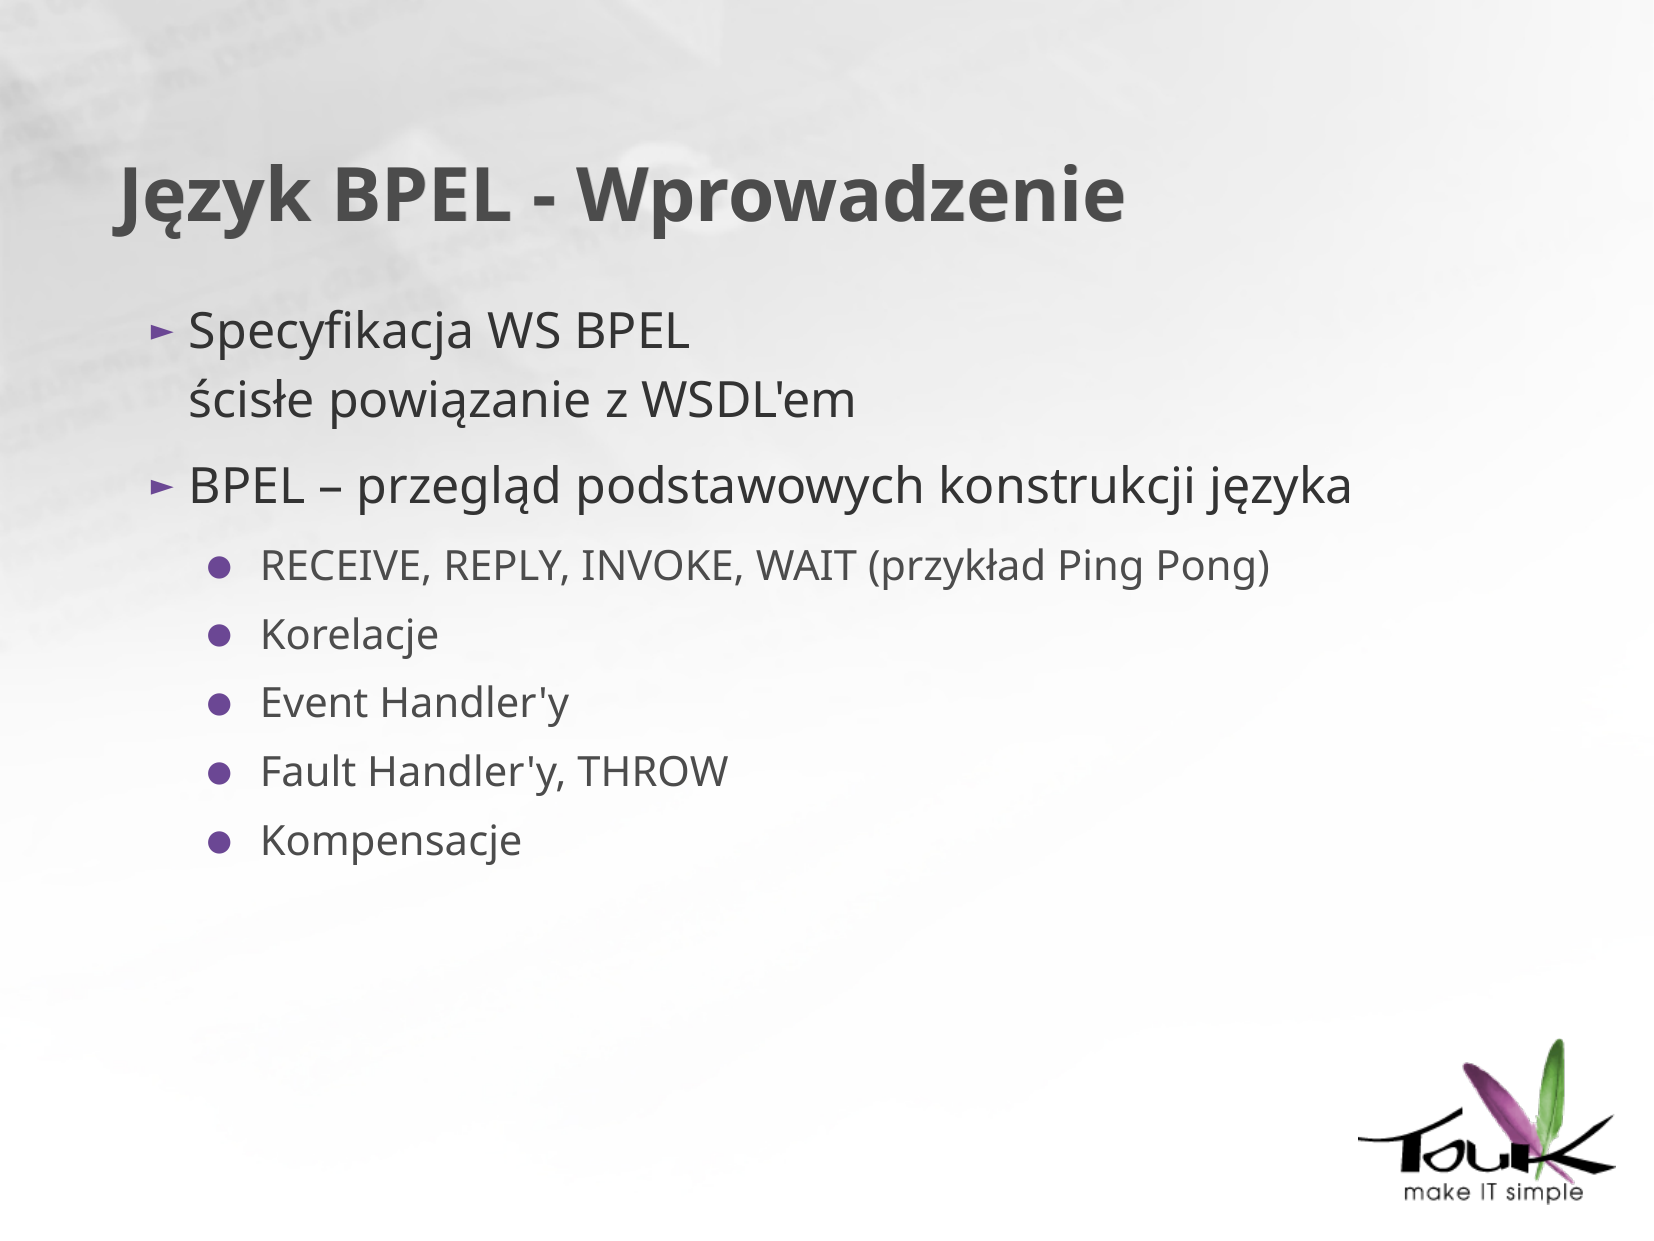

# Język BPEL - Wprowadzenie
Specyfikacja WS BPEL
ścisłe powiązanie z WSDL'em
BPEL – przegląd podstawowych konstrukcji języka
RECEIVE, REPLY, INVOKE, WAIT (przykład Ping Pong)
Korelacje
Event Handler'y
Fault Handler'y, THROW
Kompensacje